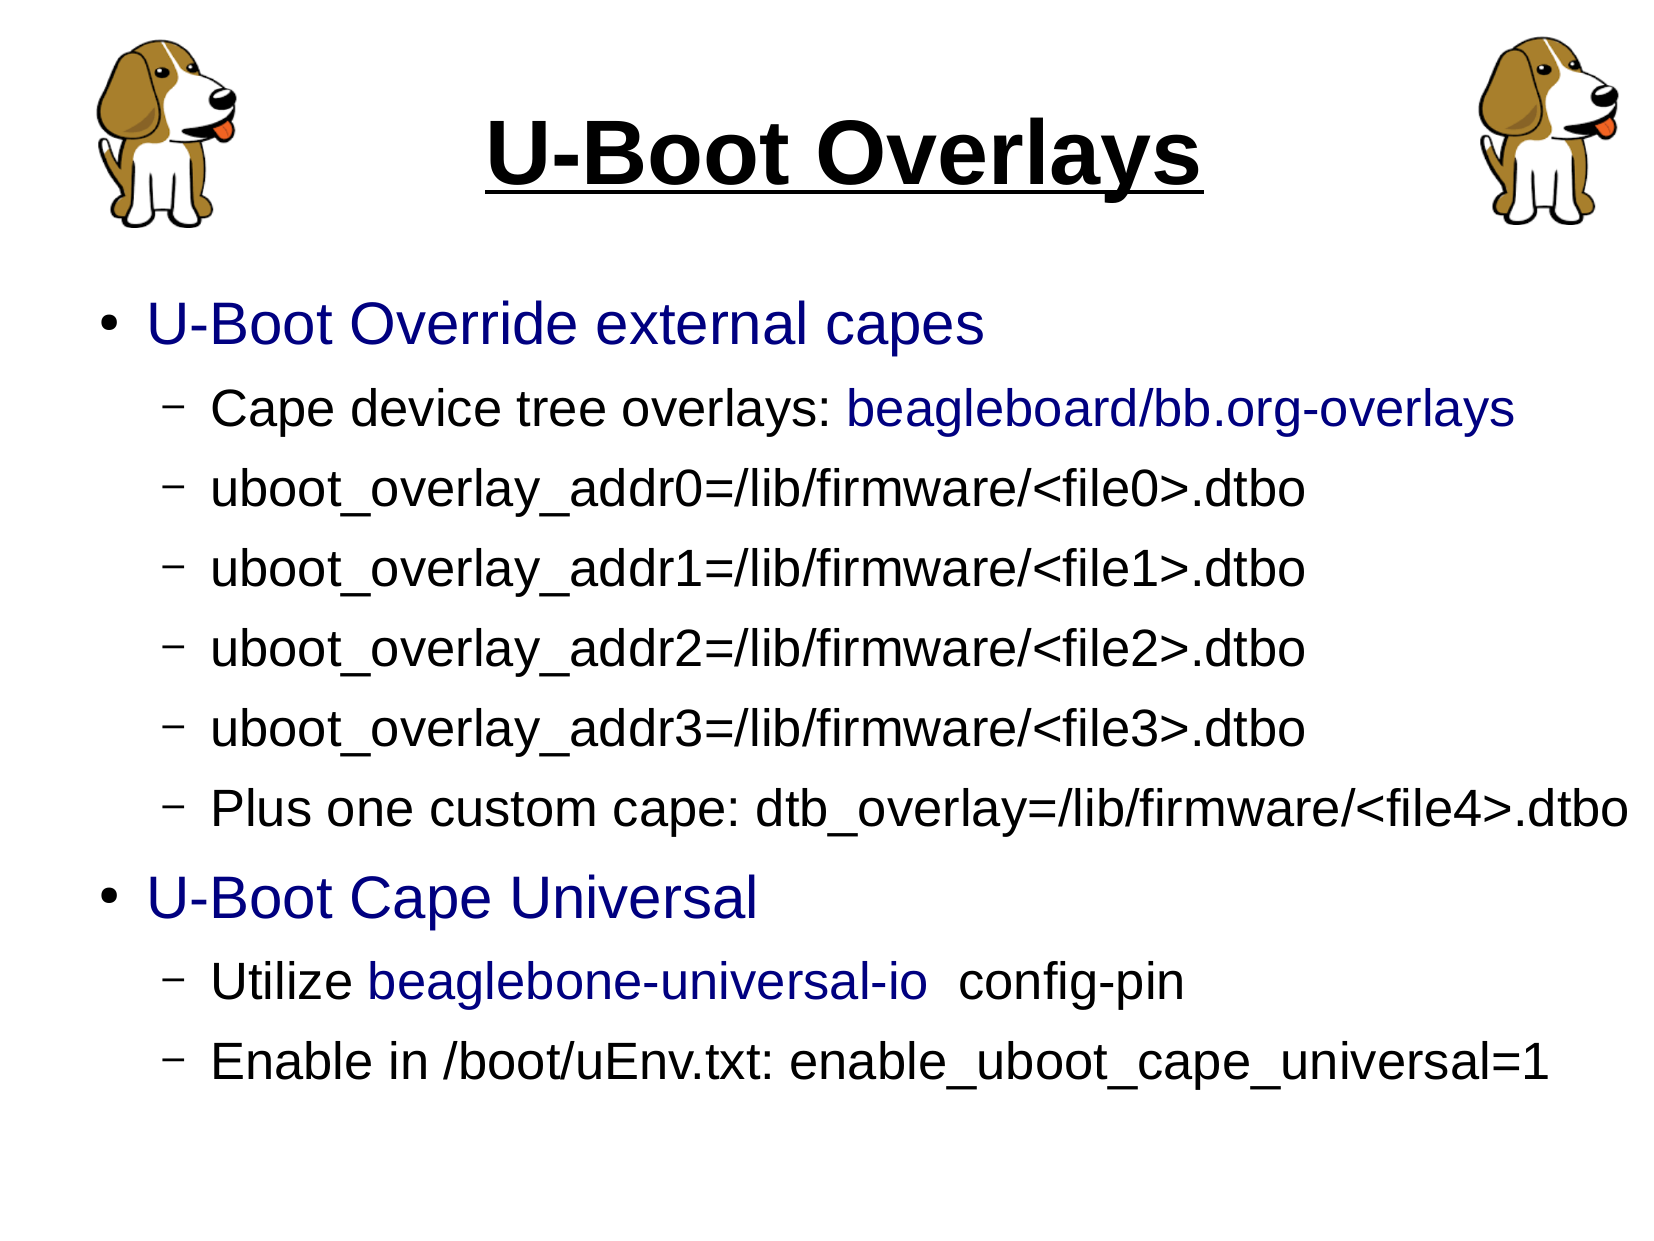

# U-Boot Overlays
U-Boot Override external capes
Cape device tree overlays: beagleboard/bb.org-overlays
uboot_overlay_addr0=/lib/firmware/<file0>.dtbo
uboot_overlay_addr1=/lib/firmware/<file1>.dtbo
uboot_overlay_addr2=/lib/firmware/<file2>.dtbo
uboot_overlay_addr3=/lib/firmware/<file3>.dtbo
Plus one custom cape: dtb_overlay=/lib/firmware/<file4>.dtbo
U-Boot Cape Universal
Utilize beaglebone-universal-io config-pin
Enable in /boot/uEnv.txt: enable_uboot_cape_universal=1